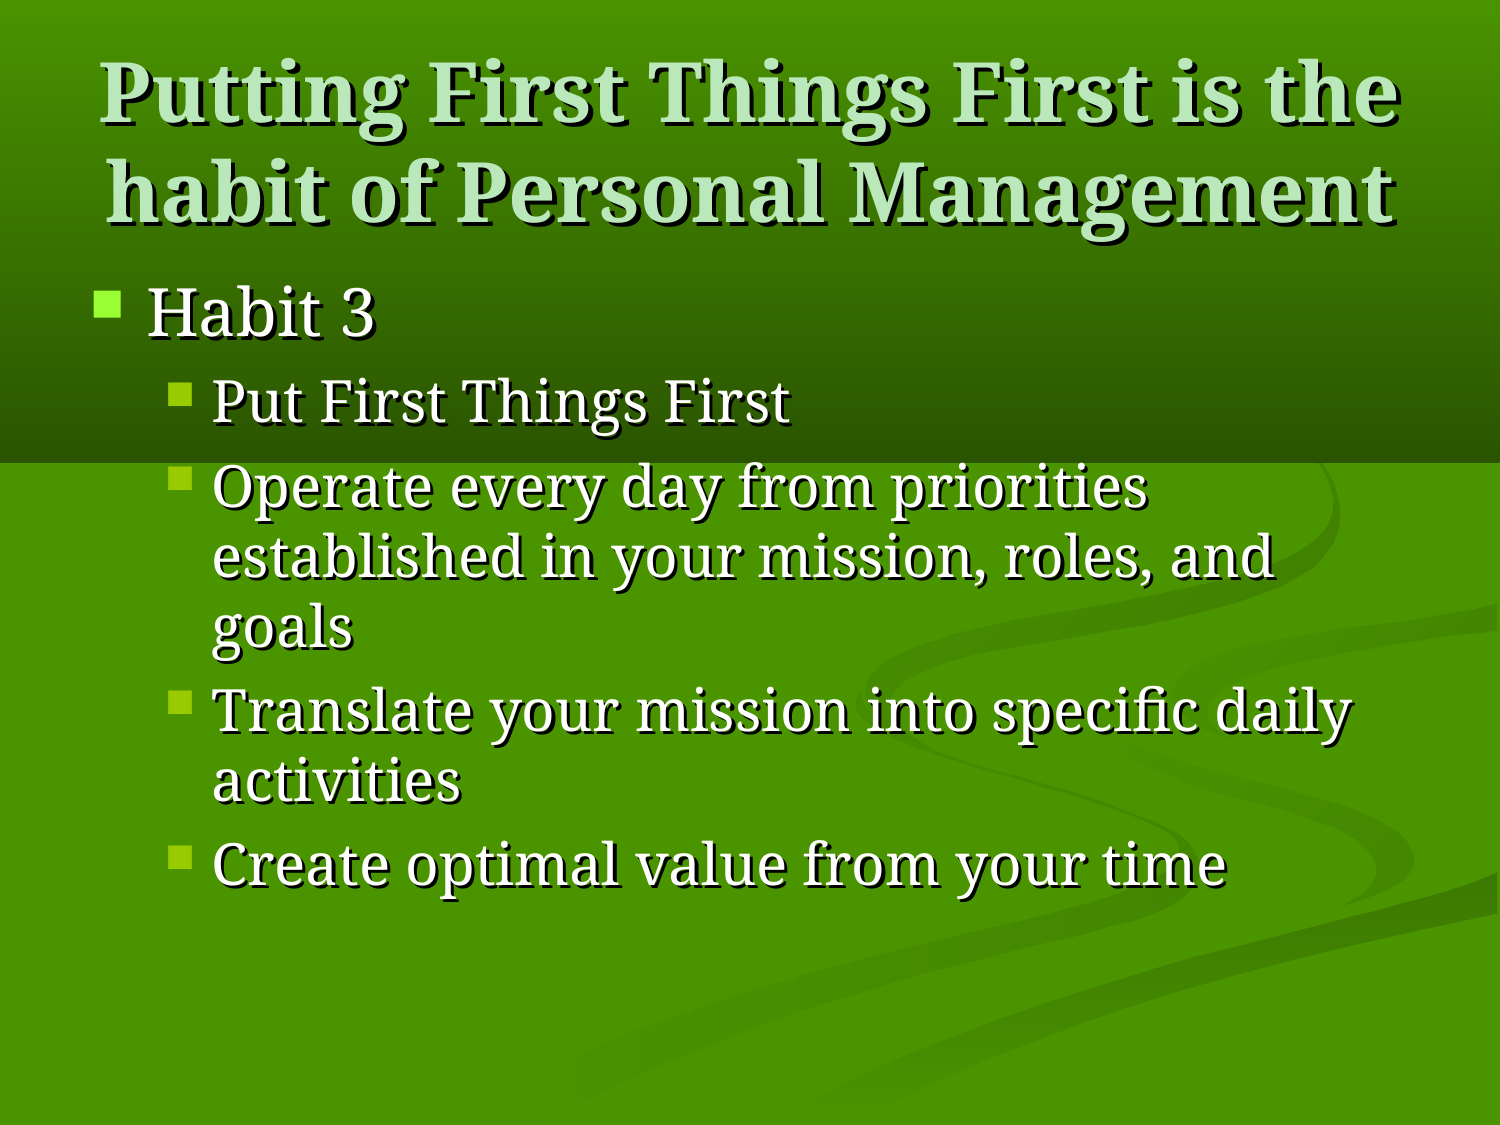

# Putting First Things First is the habit of Personal Management
Habit 3
Put First Things First
Operate every day from priorities established in your mission, roles, and goals
Translate your mission into specific daily activities
Create optimal value from your time